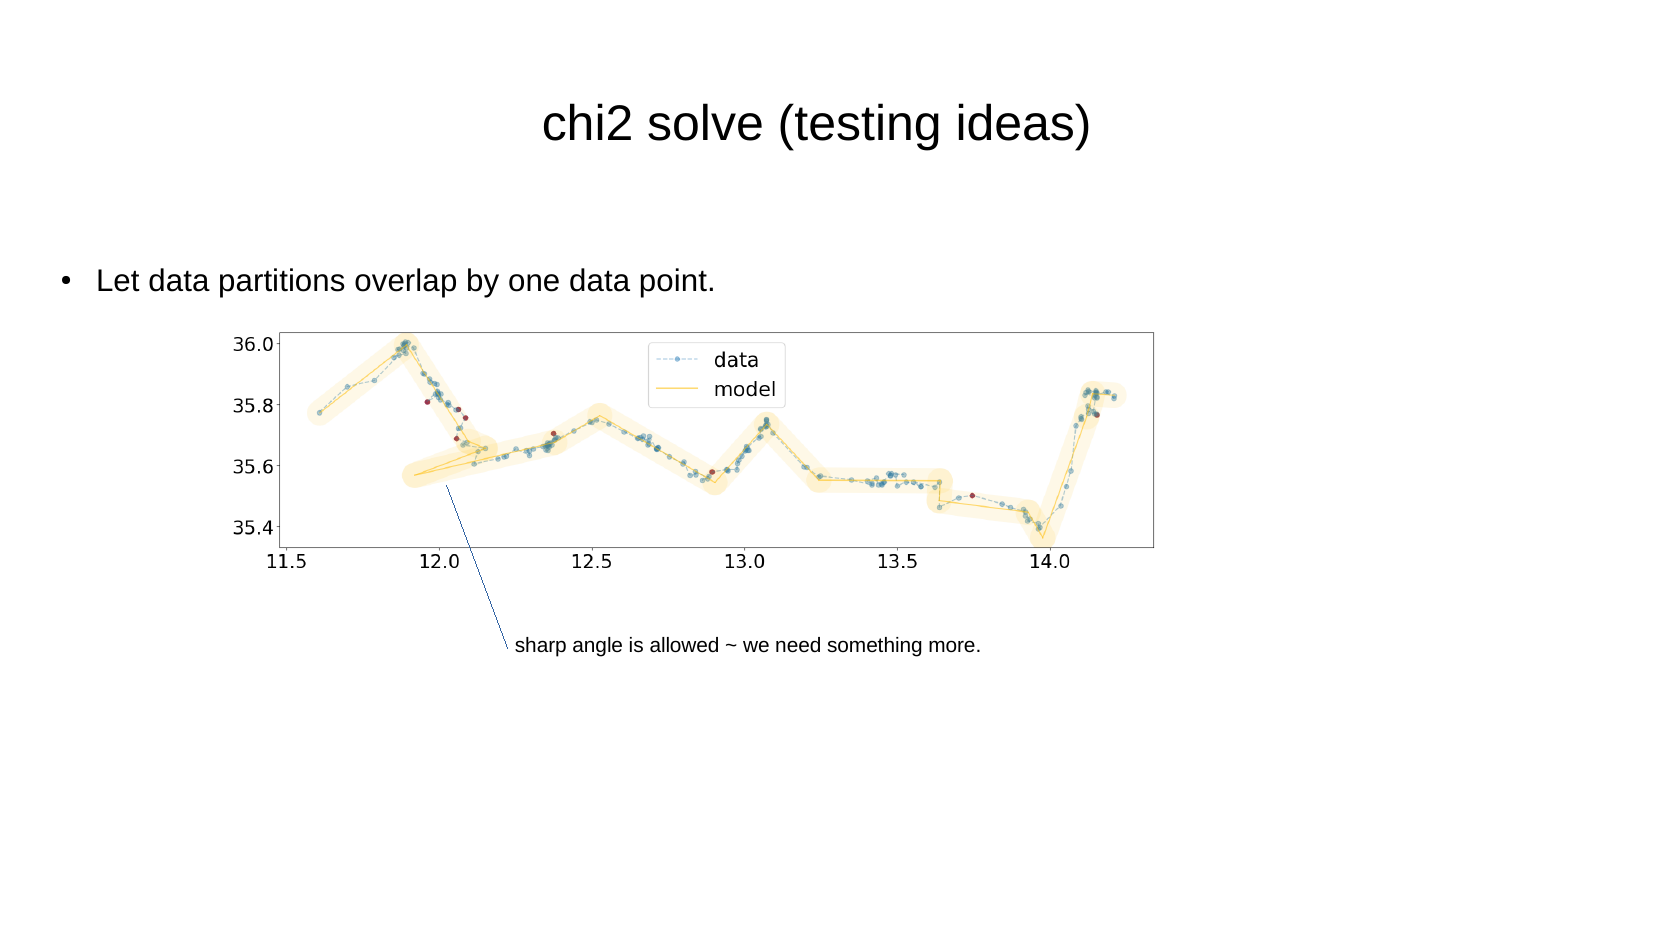

# chi2 solve (testing ideas)
Let data partitions overlap by one data point.
sharp angle is allowed ~ we need something more.